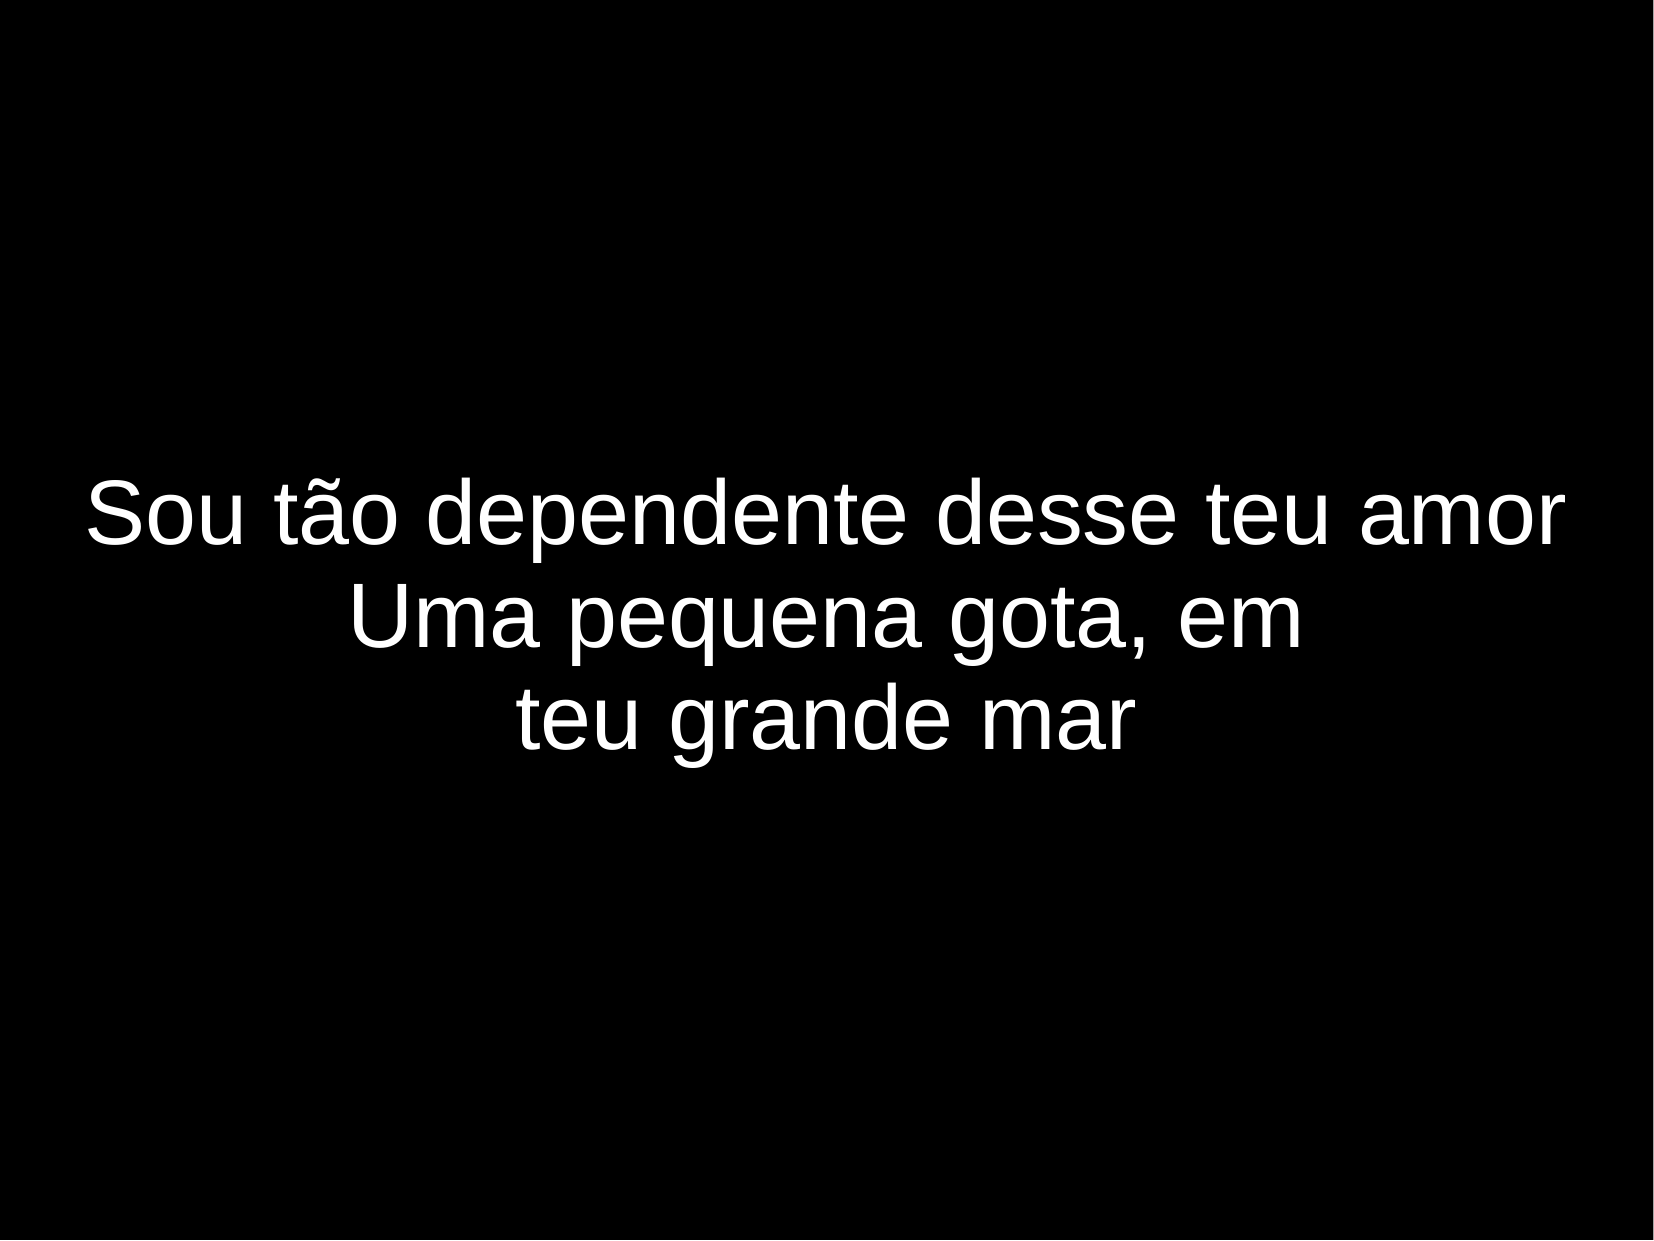

# Sou tão dependente desse teu amor
Uma pequena gota, em
teu grande mar